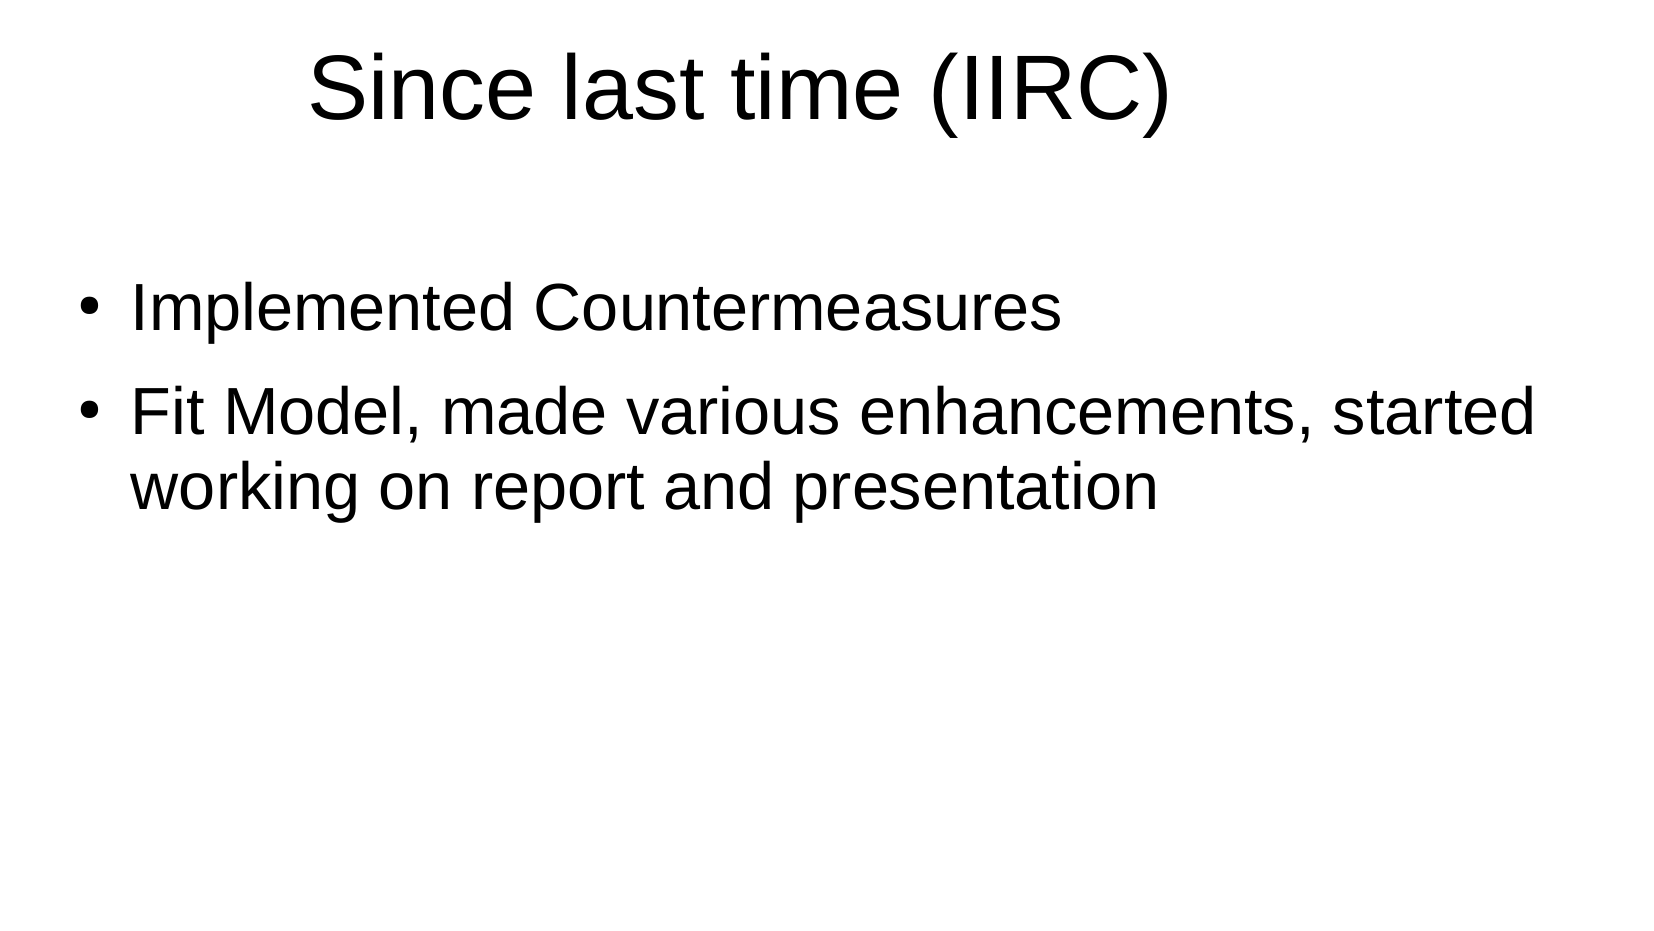

# Since last time (IIRC)
Implemented Countermeasures
Fit Model, made various enhancements, started working on report and presentation